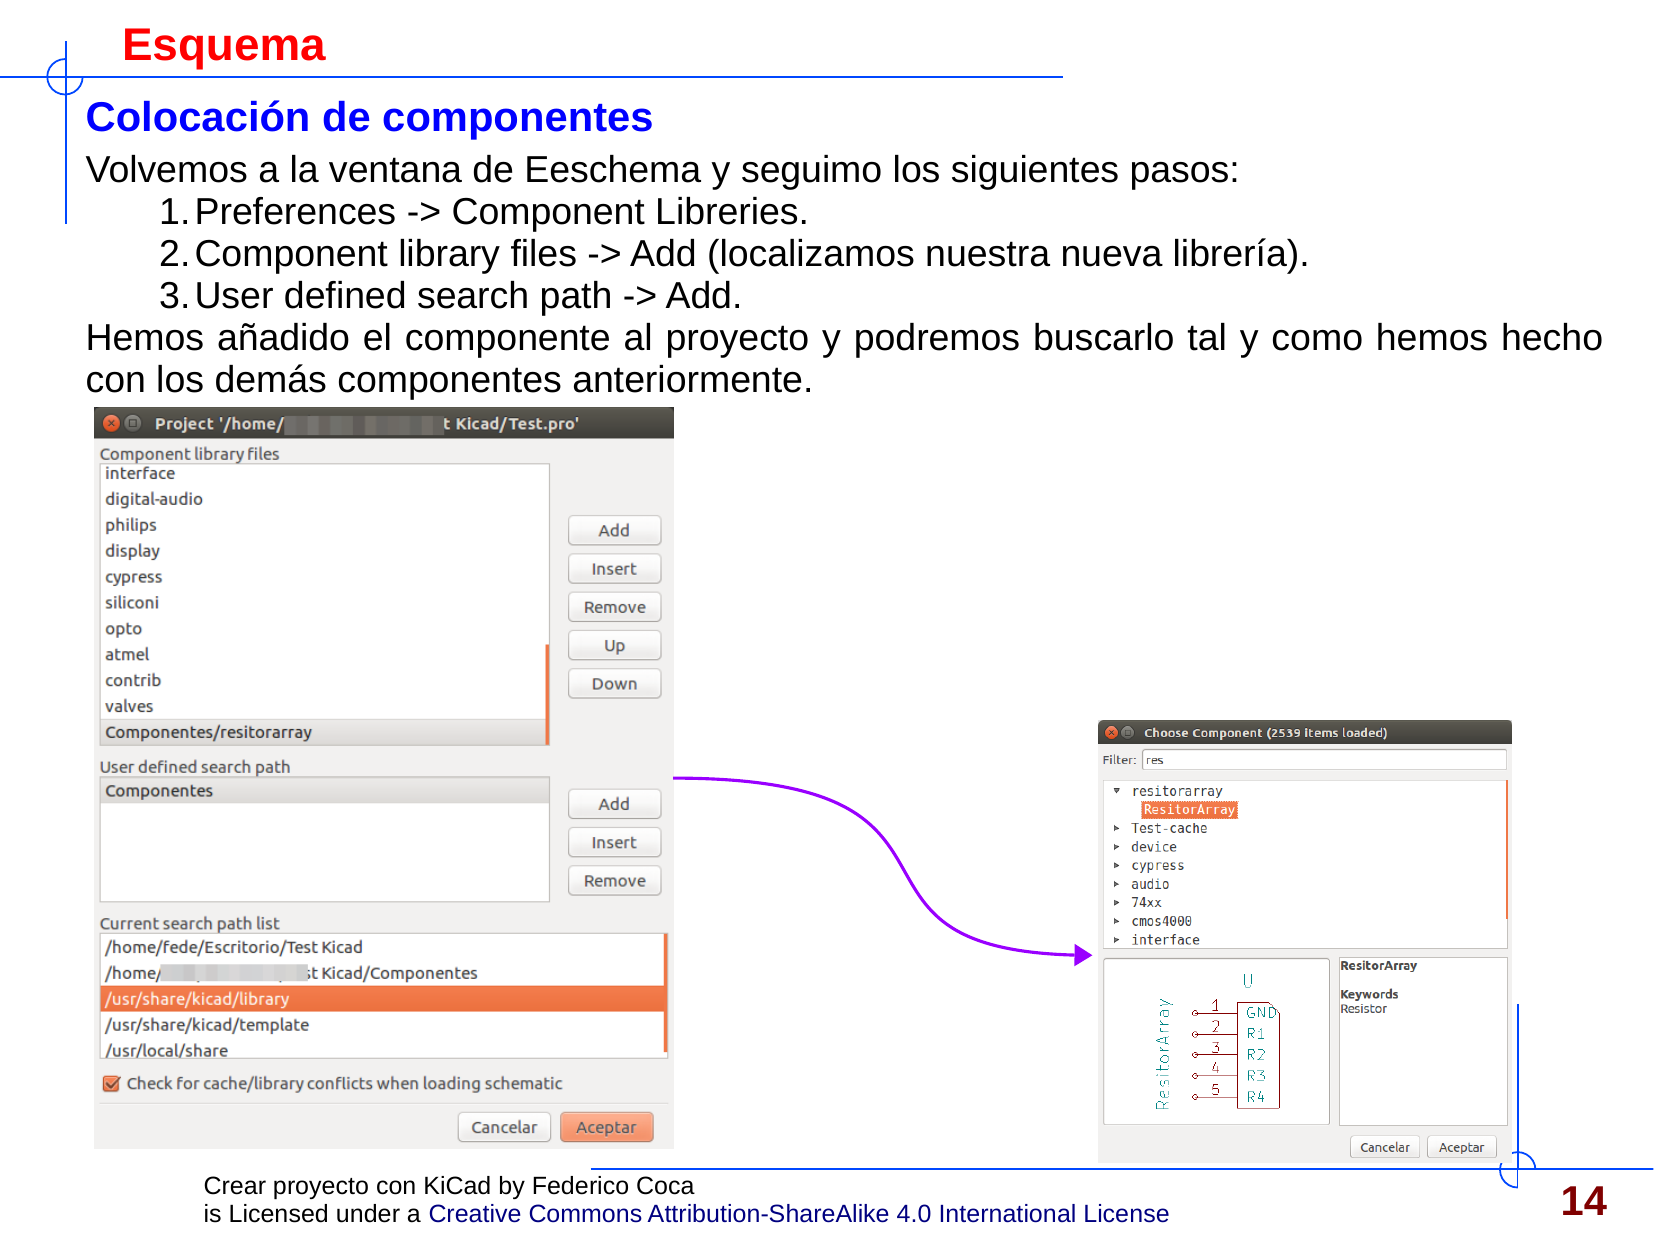

Esquema
Colocación de componentes
Volvemos a la ventana de Eeschema y seguimo los siguientes pasos:
Preferences -> Component Libreries.
Component library files -> Add (localizamos nuestra nueva librería).
User defined search path -> Add.
Hemos añadido el componente al proyecto y podremos buscarlo tal y como hemos hecho con los demás componentes anteriormente.
Crear proyecto con KiCad by Federico Coca
is Licensed under a Creative Commons Attribution-ShareAlike 4.0 International License